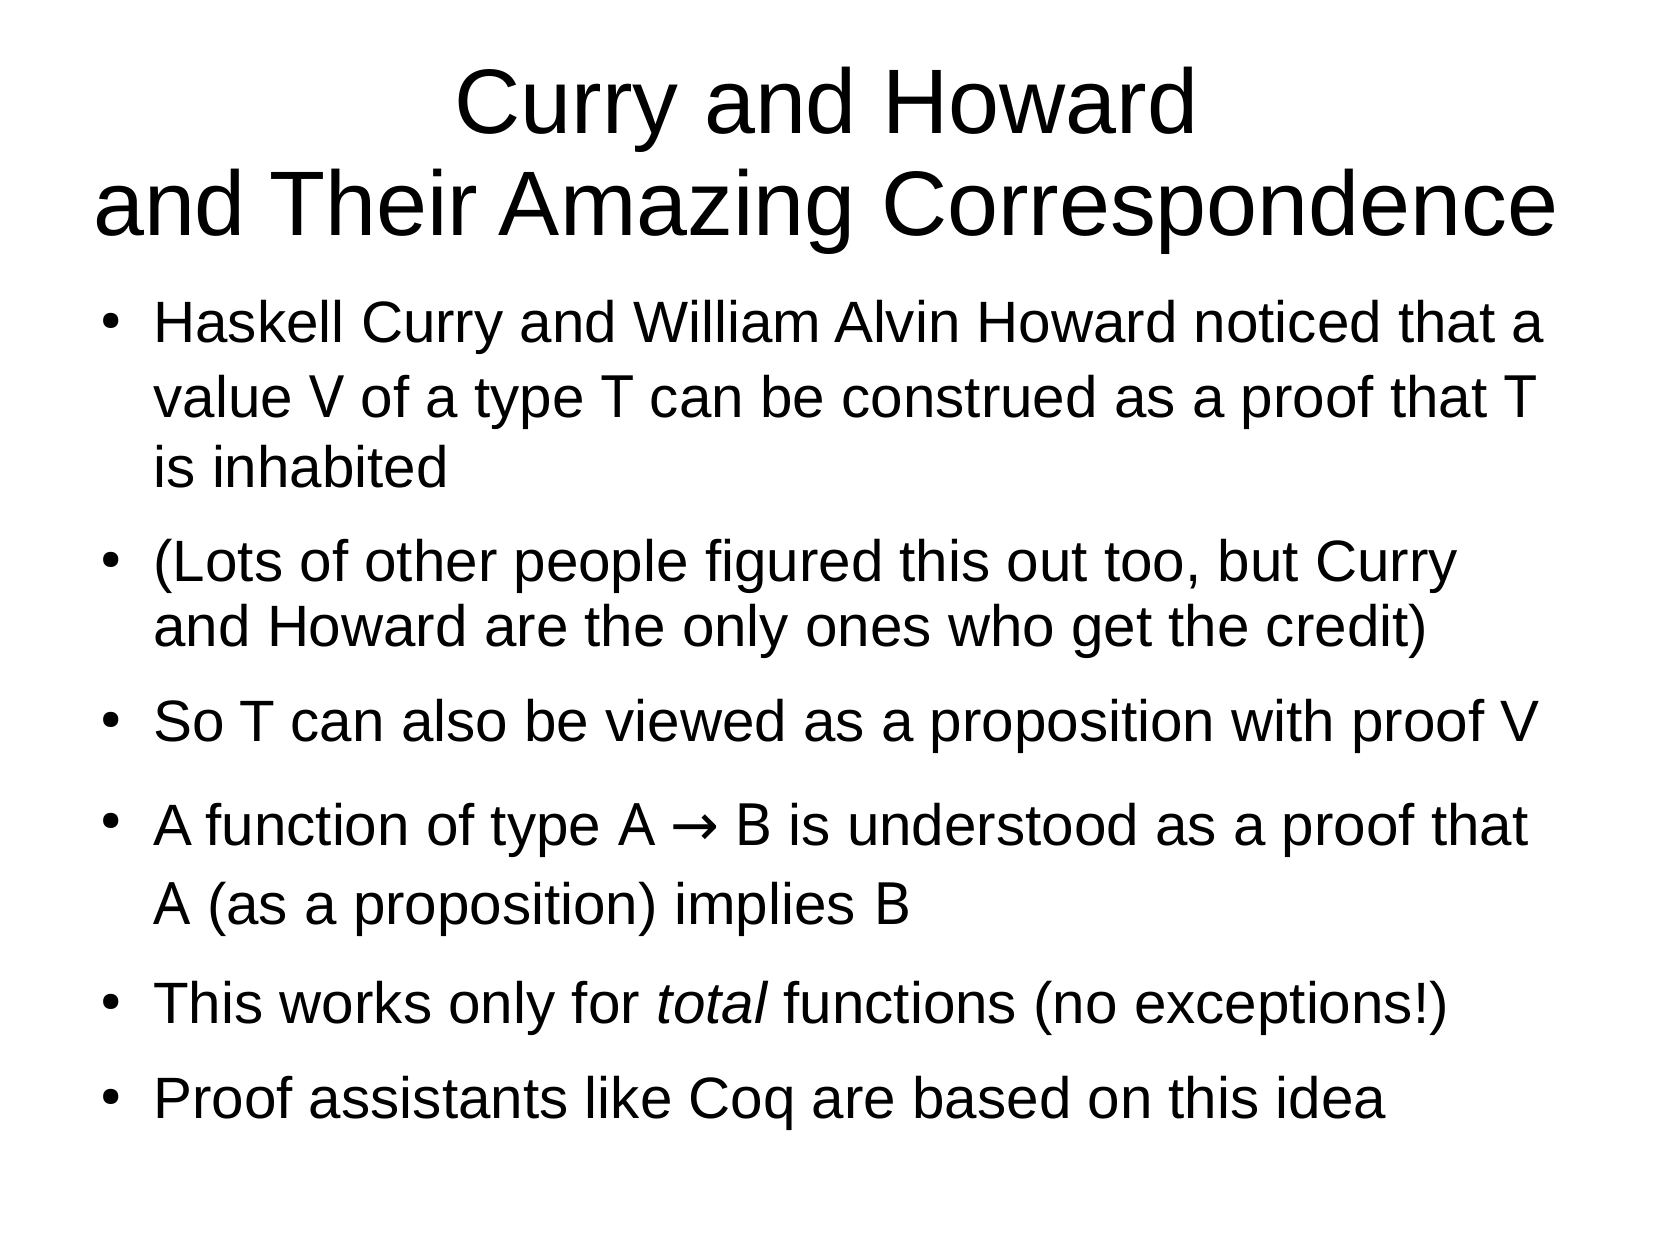

# Curry and Howard and Their Amazing Correspondence
Haskell Curry and William Alvin Howard noticed that a value V of a type T can be construed as a proof that T is inhabited
(Lots of other people figured this out too, but Curry and Howard are the only ones who get the credit)
So T can also be viewed as a proposition with proof V
A function of type A → B is understood as a proof that A (as a proposition) implies B
This works only for total functions (no exceptions!)
Proof assistants like Coq are based on this idea